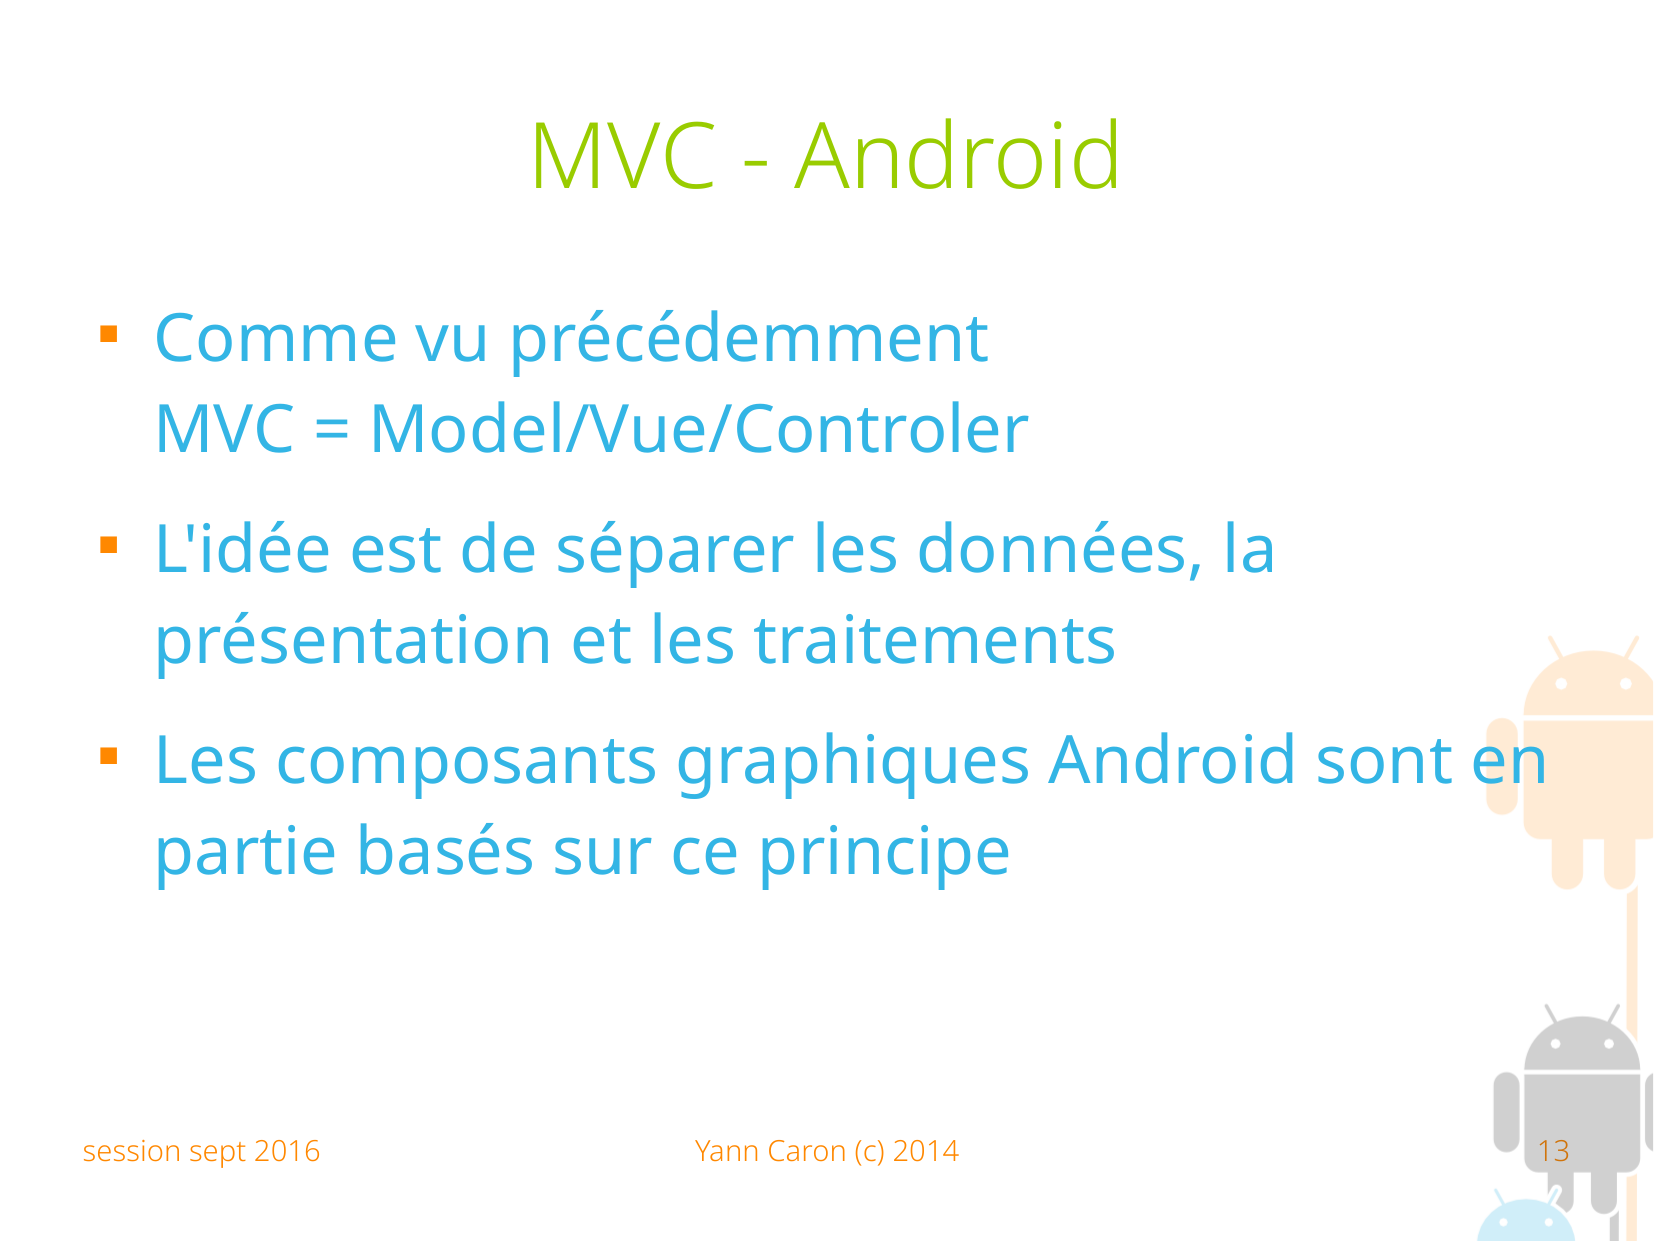

# MVC - Android
Comme vu précédemment MVC = Model/Vue/Controler
L'idée est de séparer les données, la présentation et les traitements
Les composants graphiques Android sont en partie basés sur ce principe
session sept 2016
Yann Caron (c) 2014
13